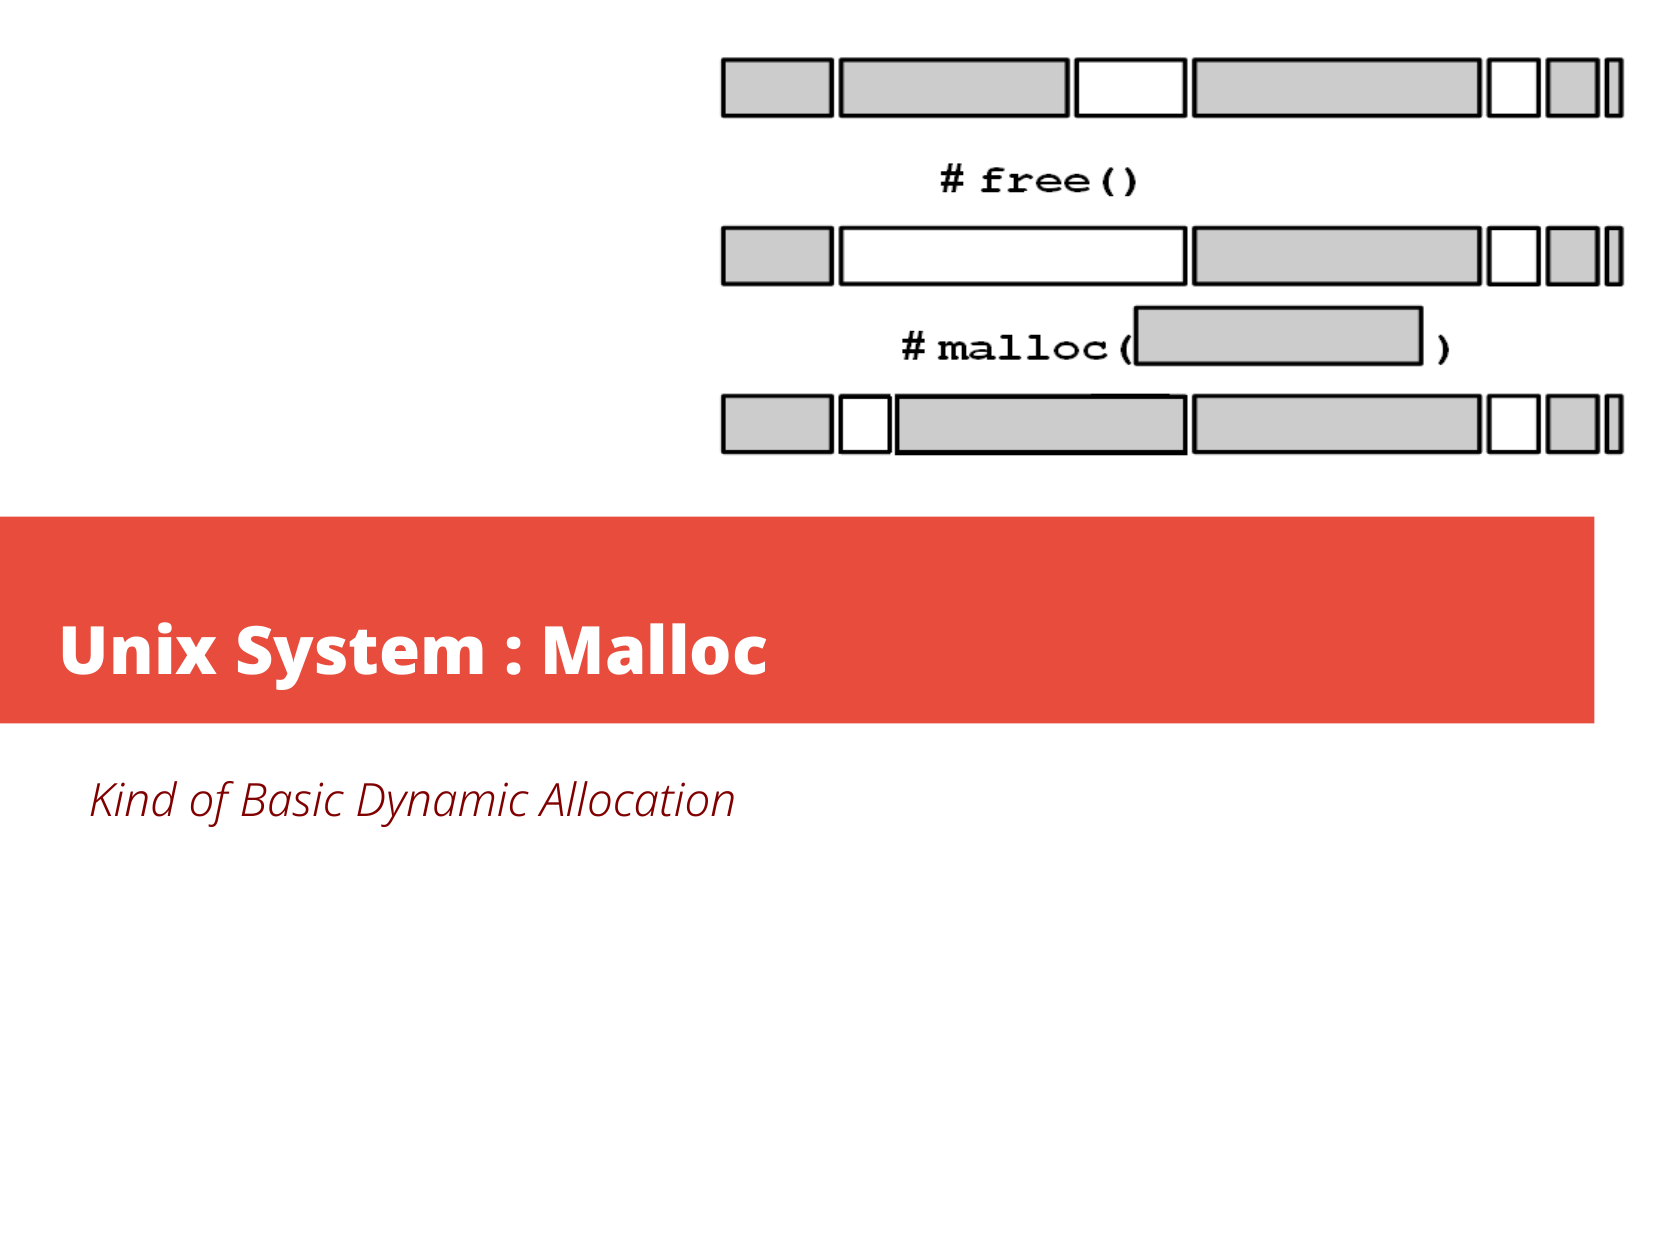

# Unix System : Malloc
Kind of Basic Dynamic Allocation